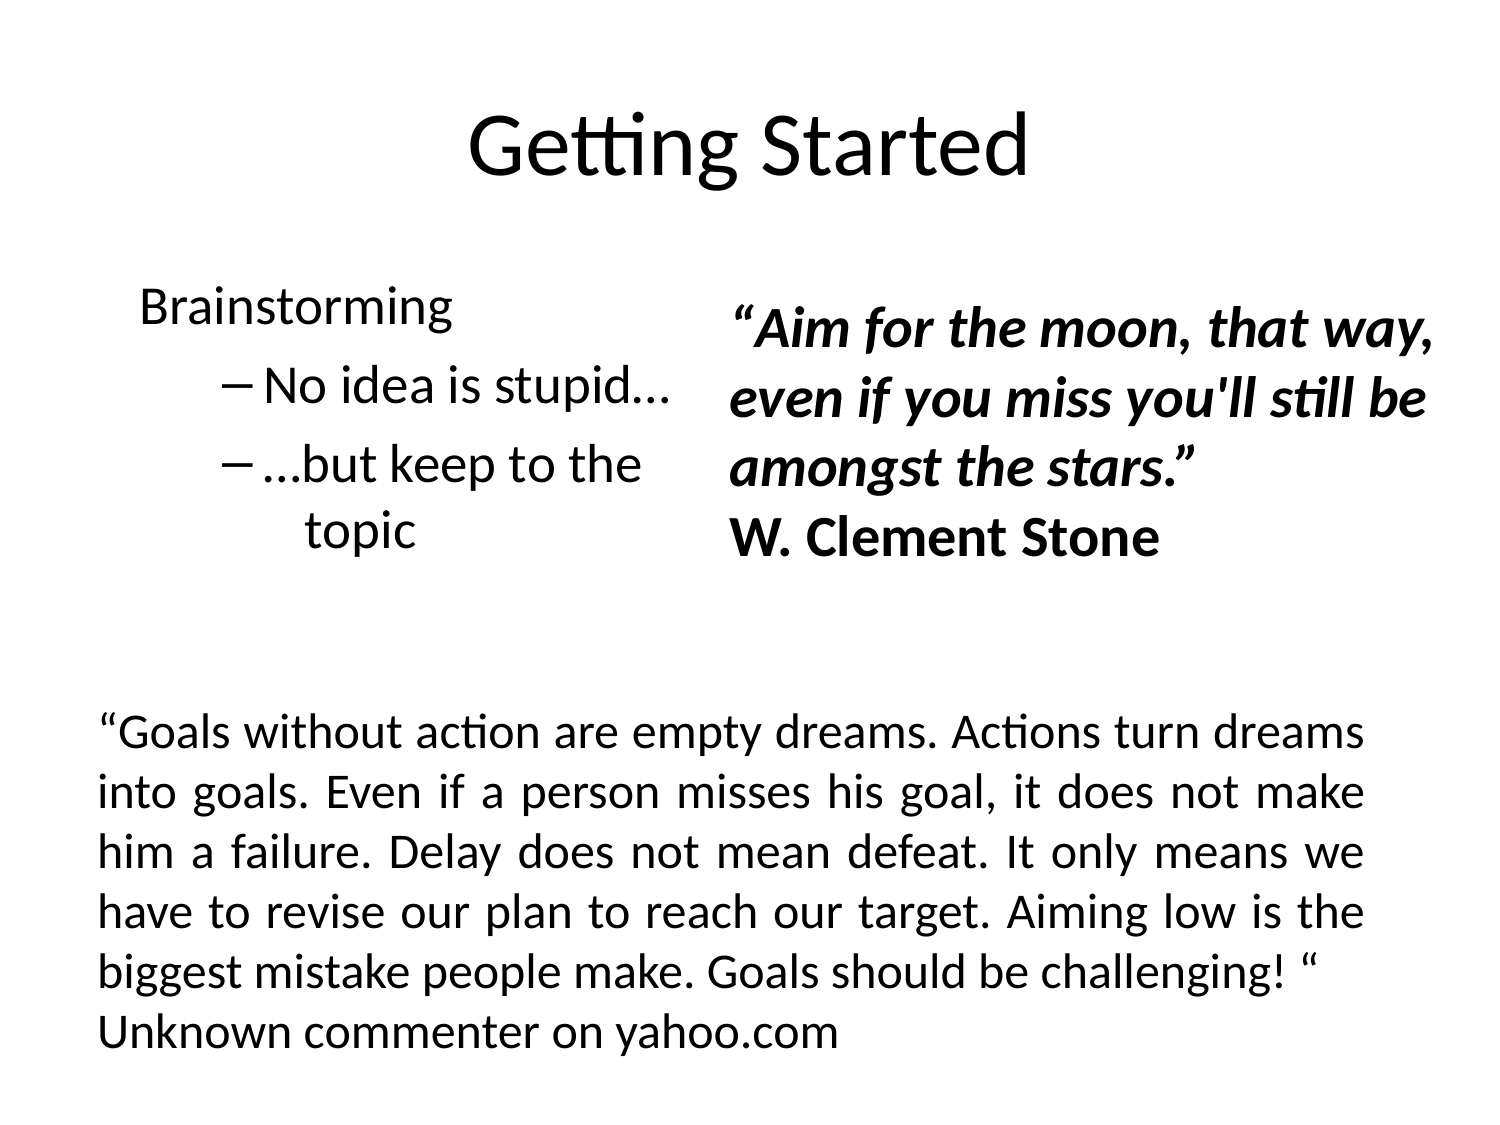

# Getting Started
Brainstorming
No idea is stupid…
…but keep to the topic
“Aim for the moon, that way, even if you miss you'll still be amongst the stars.”
W. Clement Stone
“Goals without action are empty dreams. Actions turn dreams into goals. Even if a person misses his goal, it does not make him a failure. Delay does not mean defeat. It only means we have to revise our plan to reach our target. Aiming low is the biggest mistake people make. Goals should be challenging! “
Unknown commenter on yahoo.com